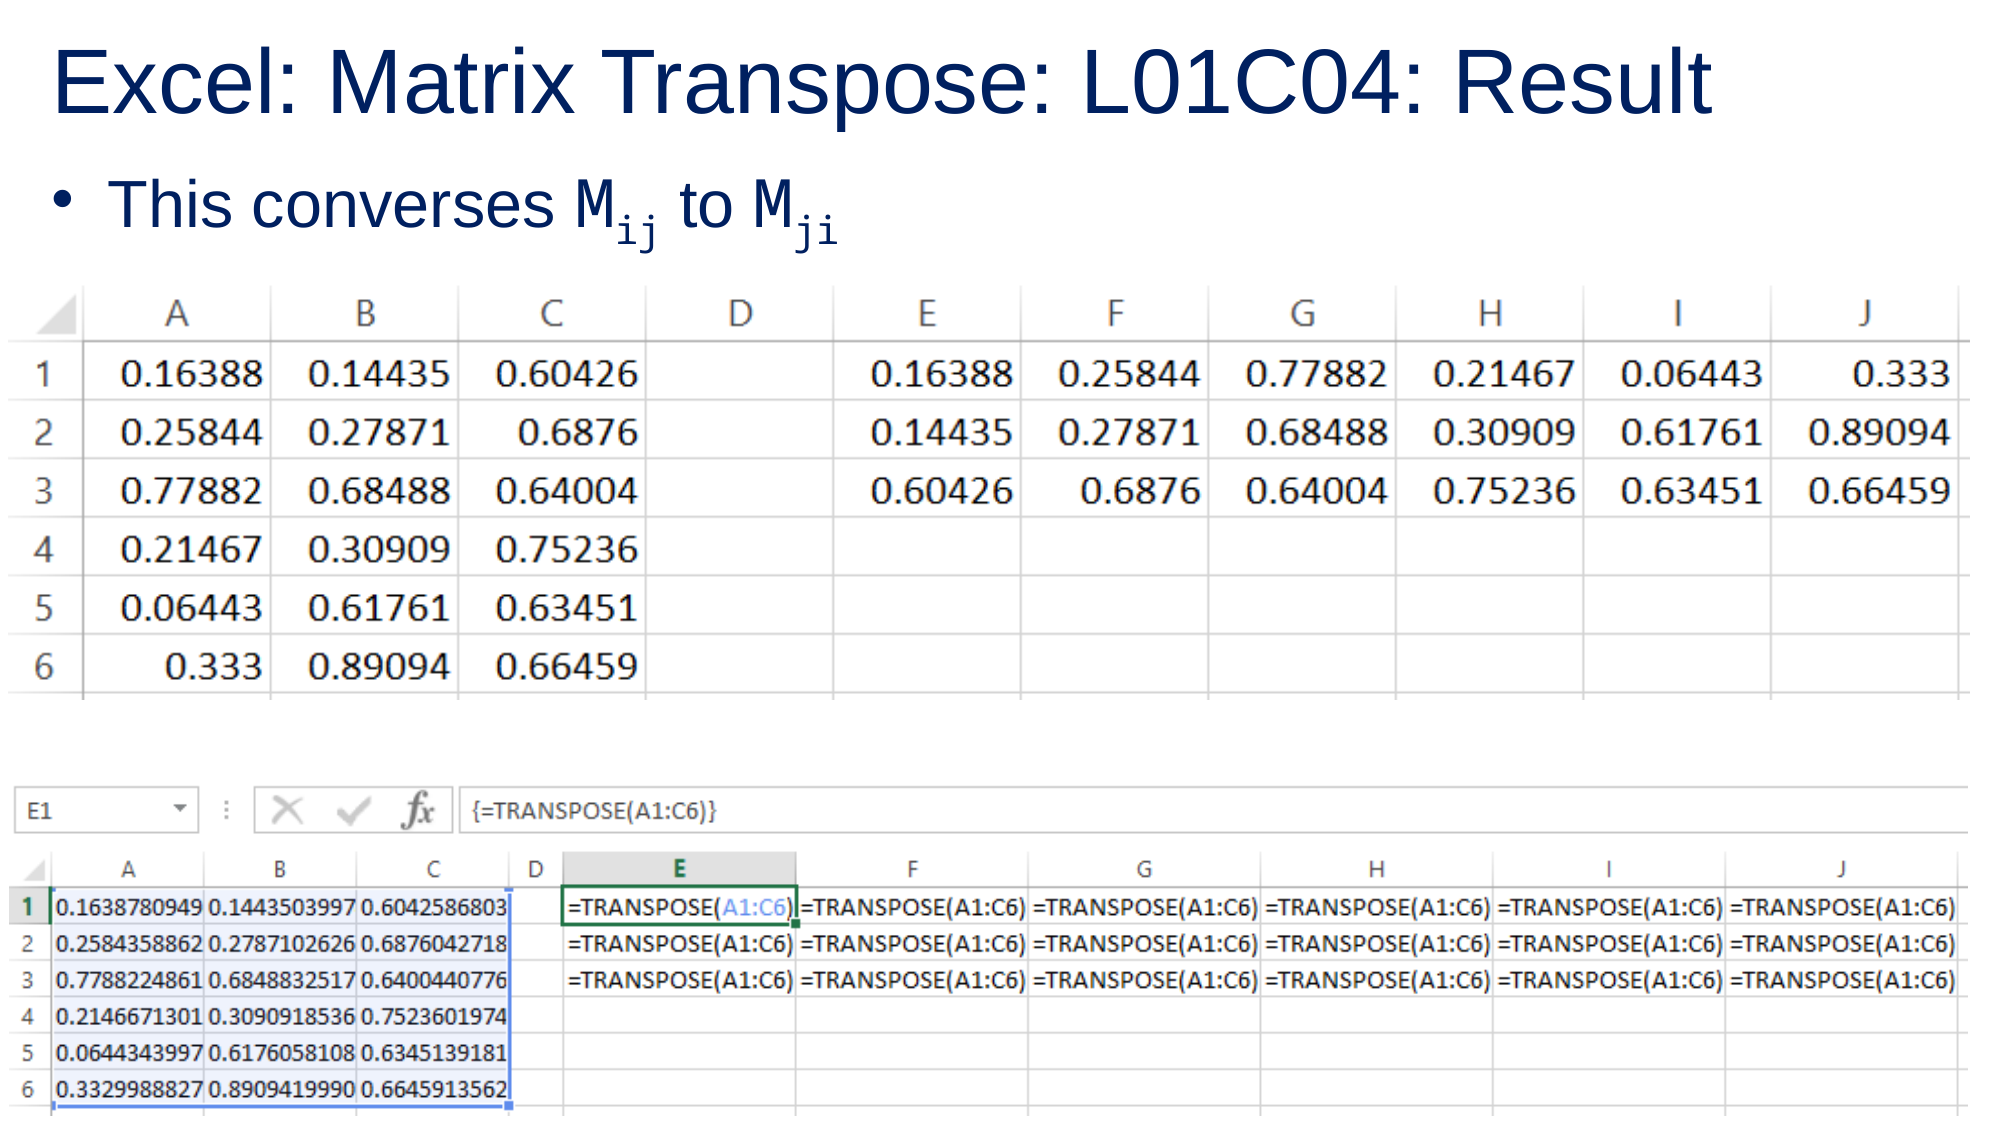

# Excel: Matrix Transpose: L01C04: Result
This converses Mij to Mji
Actual value (ctrl + `)